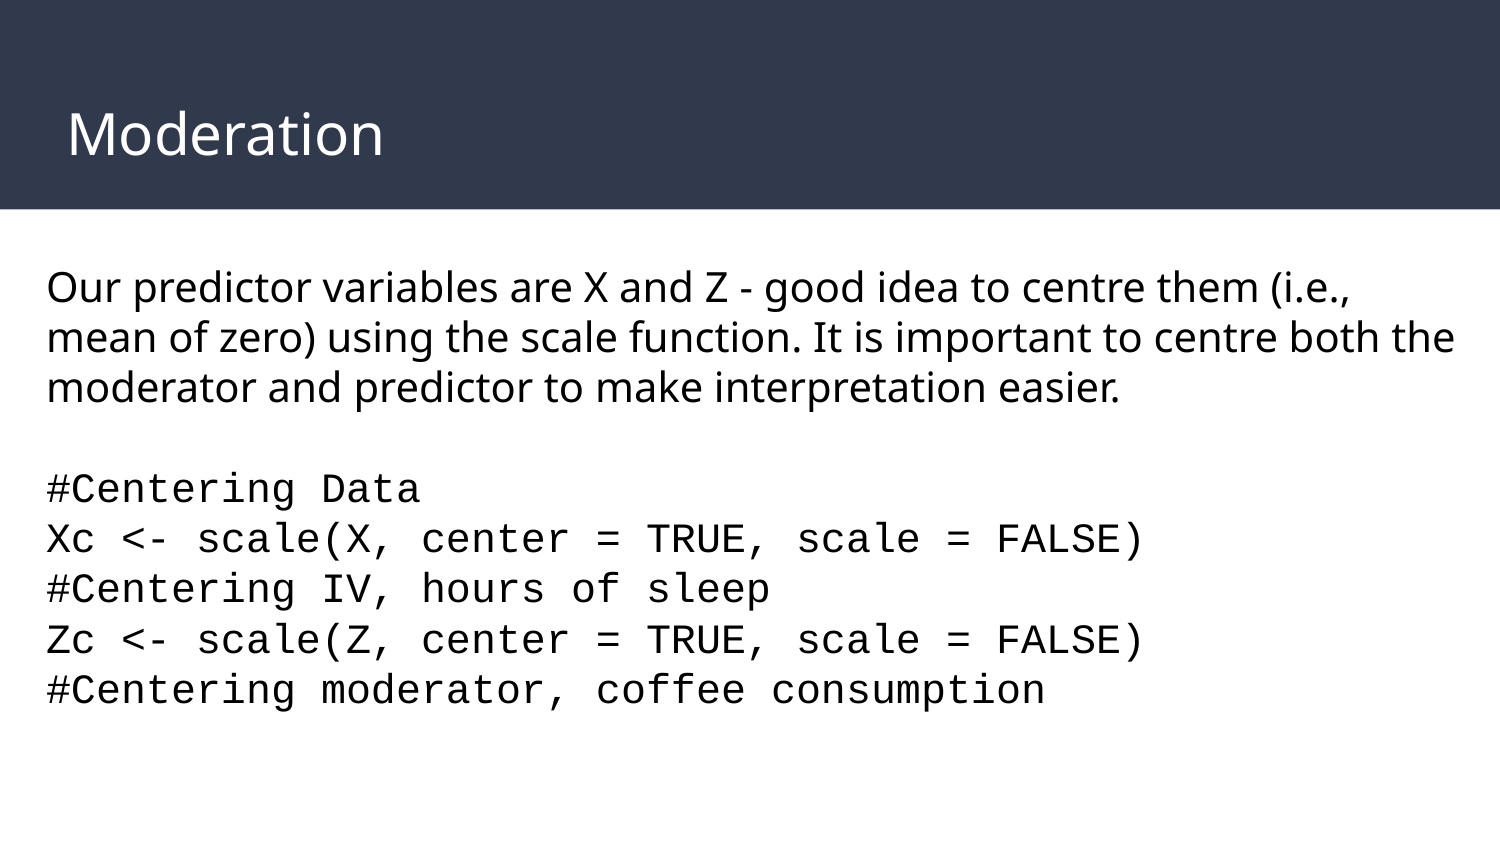

# Moderation
Our predictor variables are X and Z - good idea to centre them (i.e., mean of zero) using the scale function. It is important to centre both the moderator and predictor to make interpretation easier.
#Centering Data
Xc <- scale(X, center = TRUE, scale = FALSE)
#Centering IV, hours of sleep
Zc <- scale(Z, center = TRUE, scale = FALSE)
#Centering moderator, coffee consumption